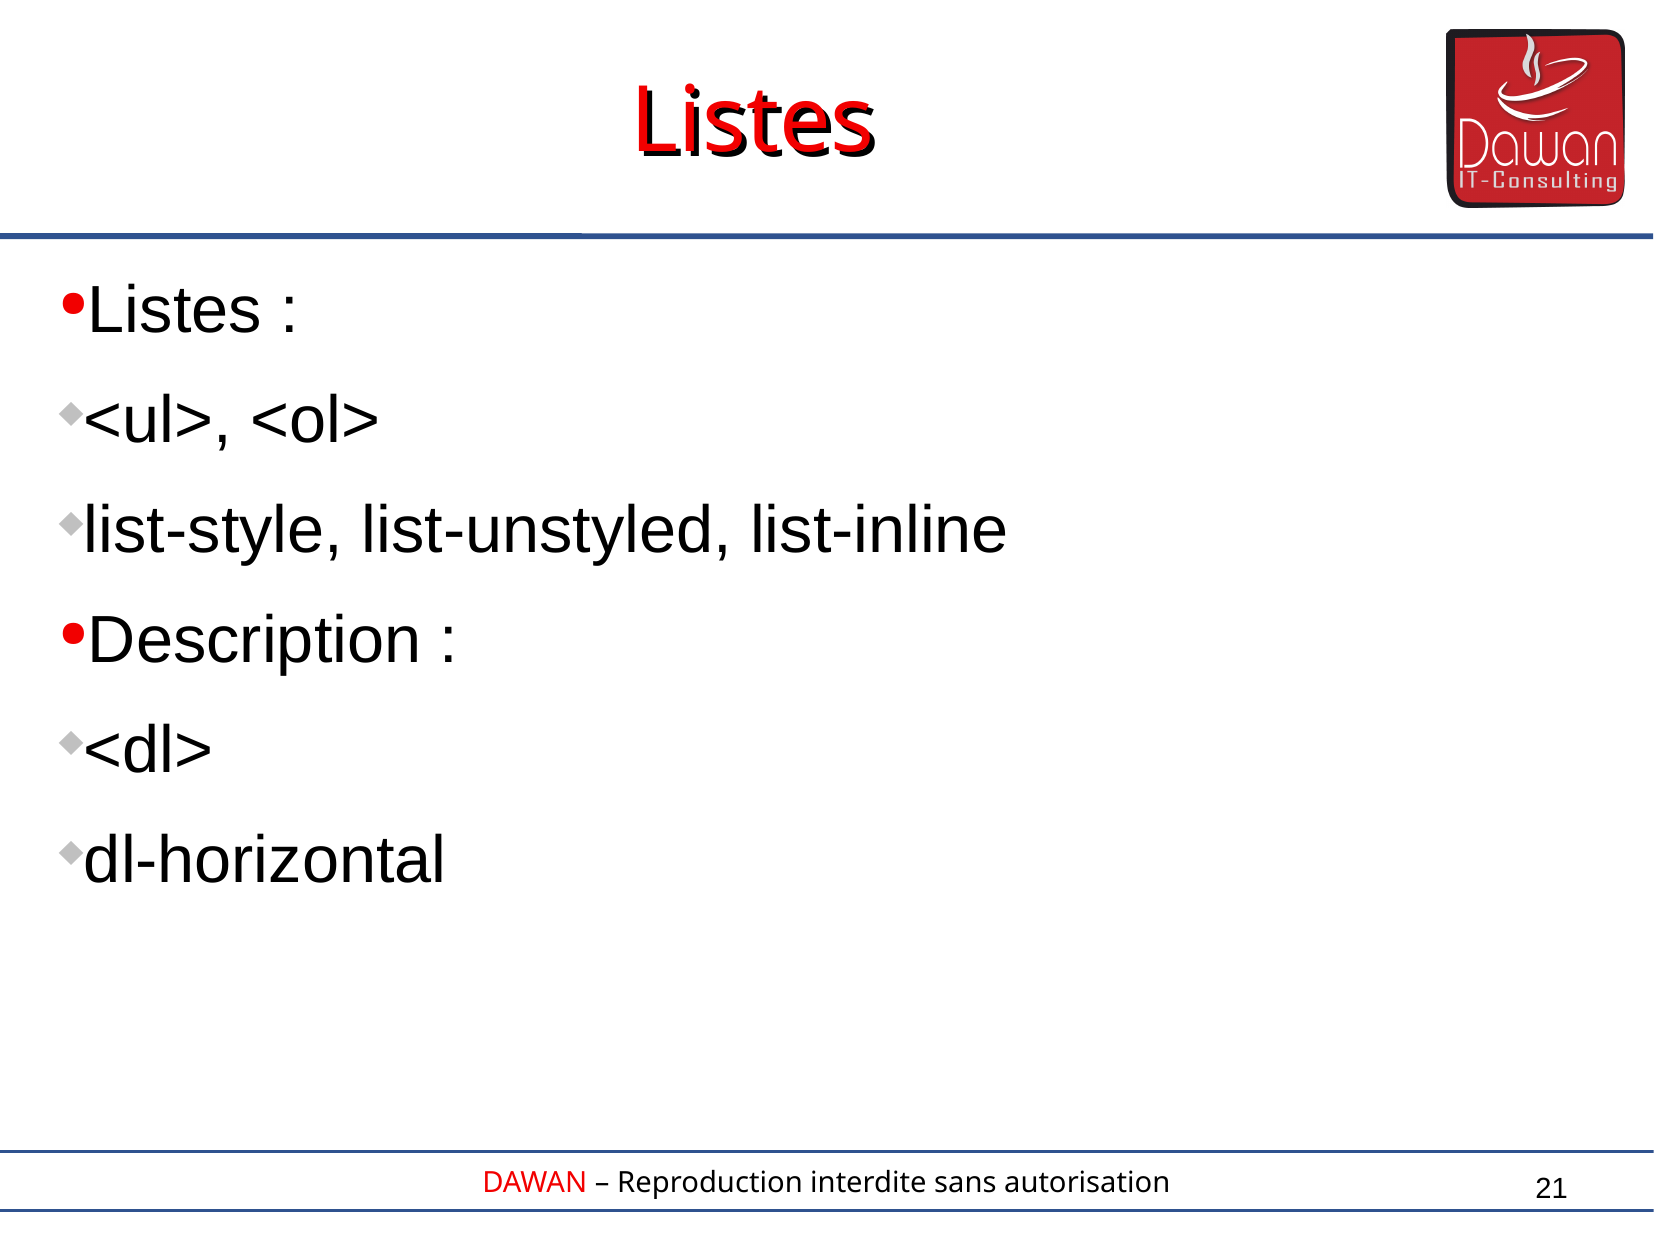

# Listes
Listes :
<ul>, <ol>
list-style, list-unstyled, list-inline
Description :
<dl>
dl-horizontal